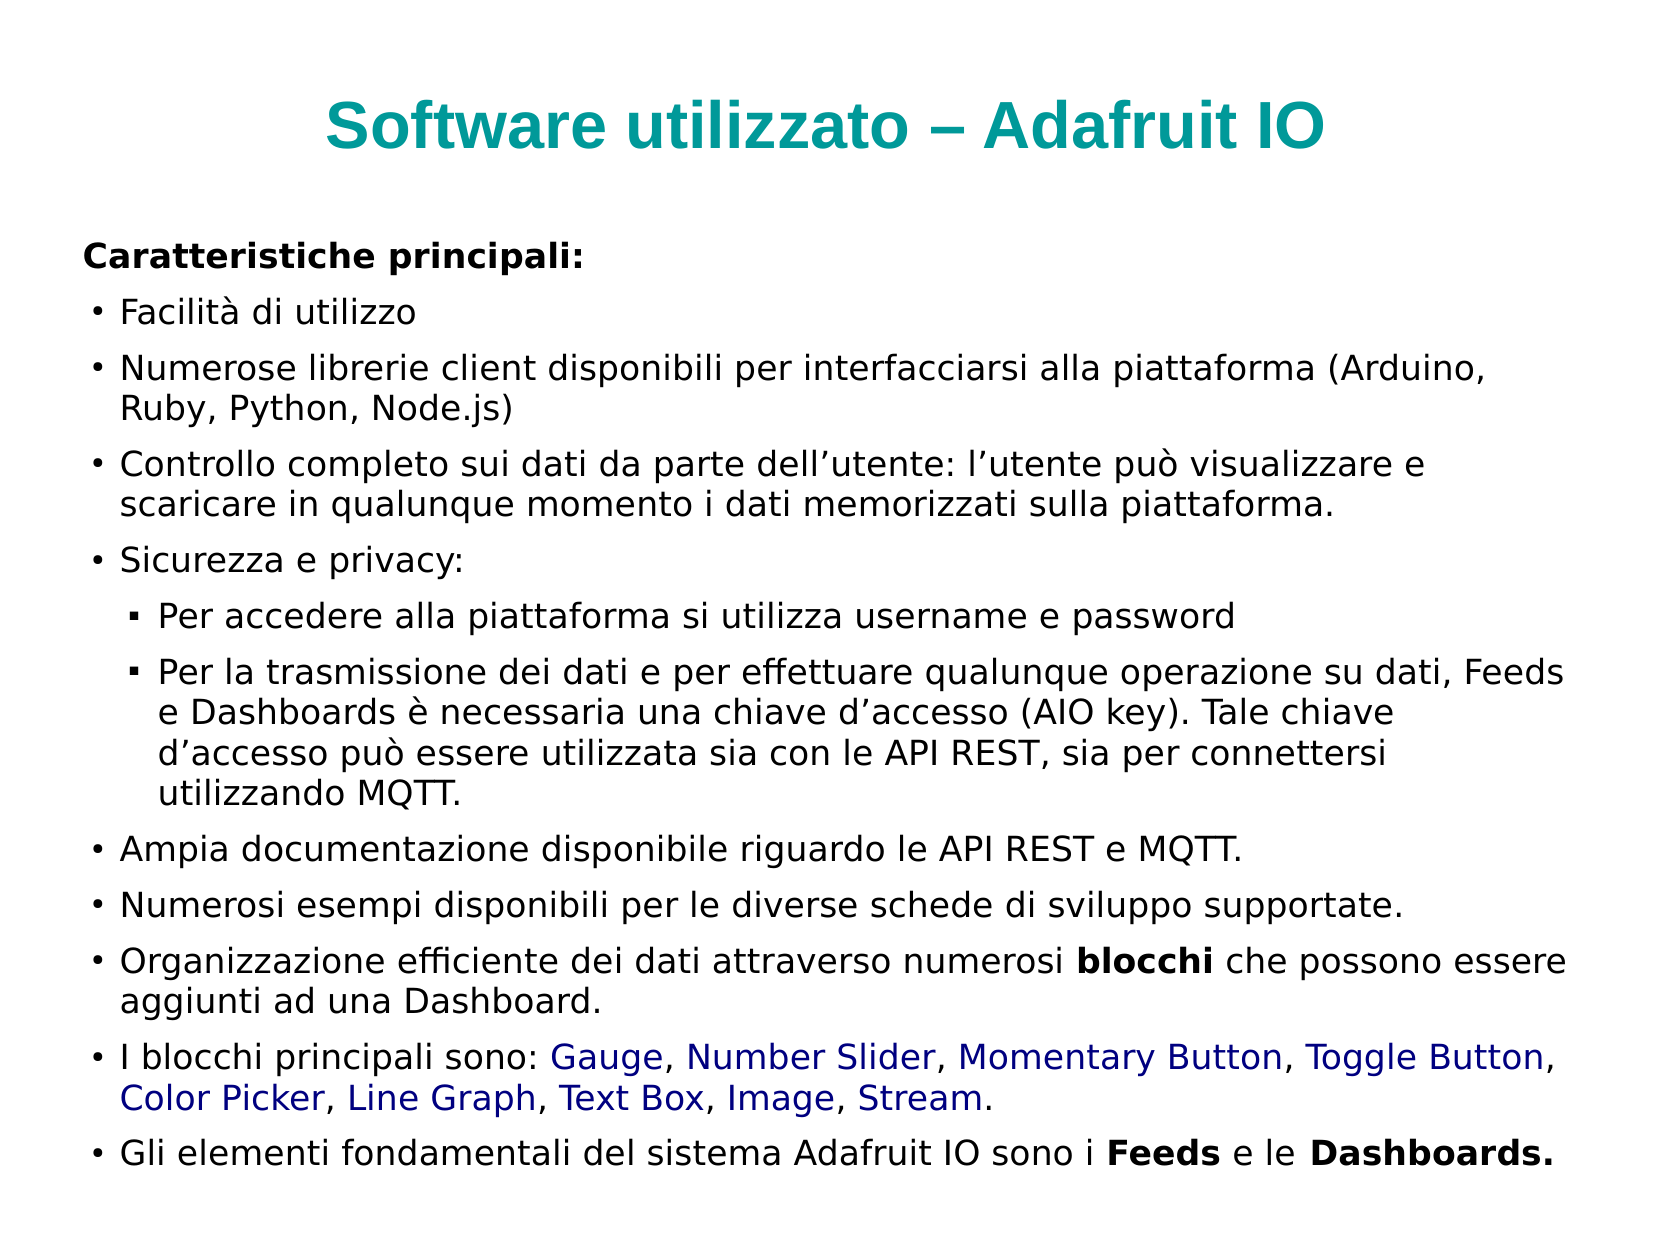

# Software utilizzato – Adafruit IO
Caratteristiche principali:
Facilità di utilizzo
Numerose librerie client disponibili per interfacciarsi alla piattaforma (Arduino, Ruby, Python, Node.js)
Controllo completo sui dati da parte dell’utente: l’utente può visualizzare e scaricare in qualunque momento i dati memorizzati sulla piattaforma.
Sicurezza e privacy:
Per accedere alla piattaforma si utilizza username e password
Per la trasmissione dei dati e per effettuare qualunque operazione su dati, Feeds e Dashboards è necessaria una chiave d’accesso (AIO key). Tale chiave d’accesso può essere utilizzata sia con le API REST, sia per connettersi utilizzando MQTT.
Ampia documentazione disponibile riguardo le API REST e MQTT.
Numerosi esempi disponibili per le diverse schede di sviluppo supportate.
Organizzazione efficiente dei dati attraverso numerosi blocchi che possono essere aggiunti ad una Dashboard.
I blocchi principali sono: Gauge, Number Slider, Momentary Button, Toggle Button, Color Picker, Line Graph, Text Box, Image, Stream.
Gli elementi fondamentali del sistema Adafruit IO sono i Feeds e le	Dashboards.